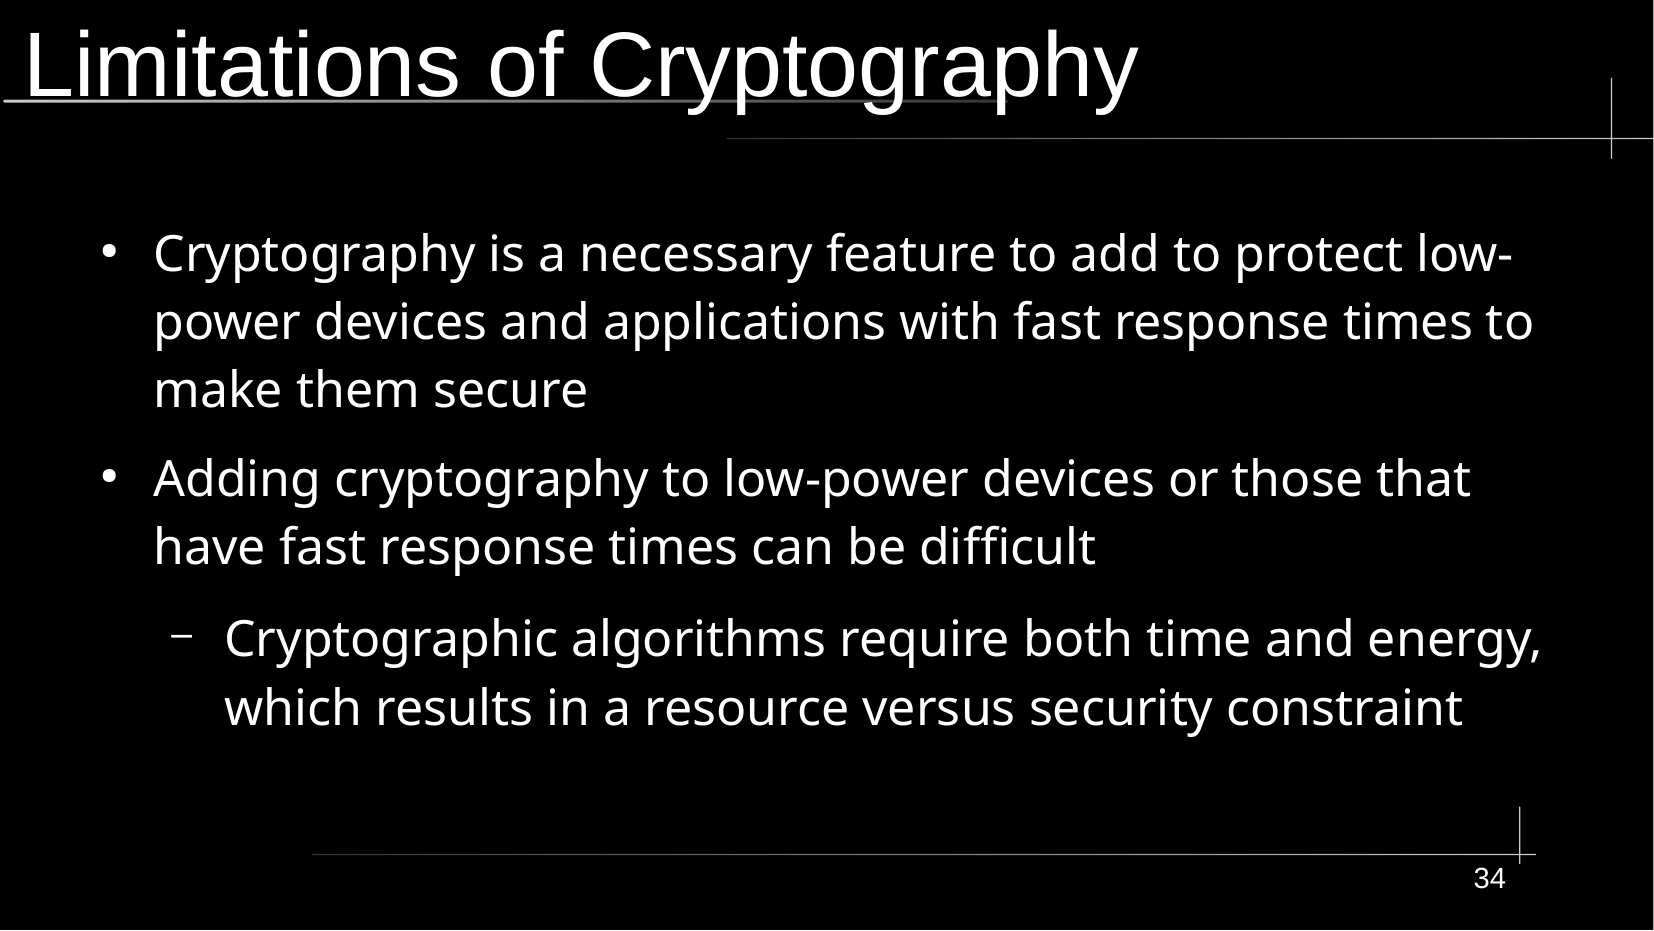

# Limitations of Cryptography
Cryptography is a necessary feature to add to protect low-power devices and applications with fast response times to make them secure
Adding cryptography to low-power devices or those that have fast response times can be difficult
Cryptographic algorithms require both time and energy, which results in a resource versus security constraint
34